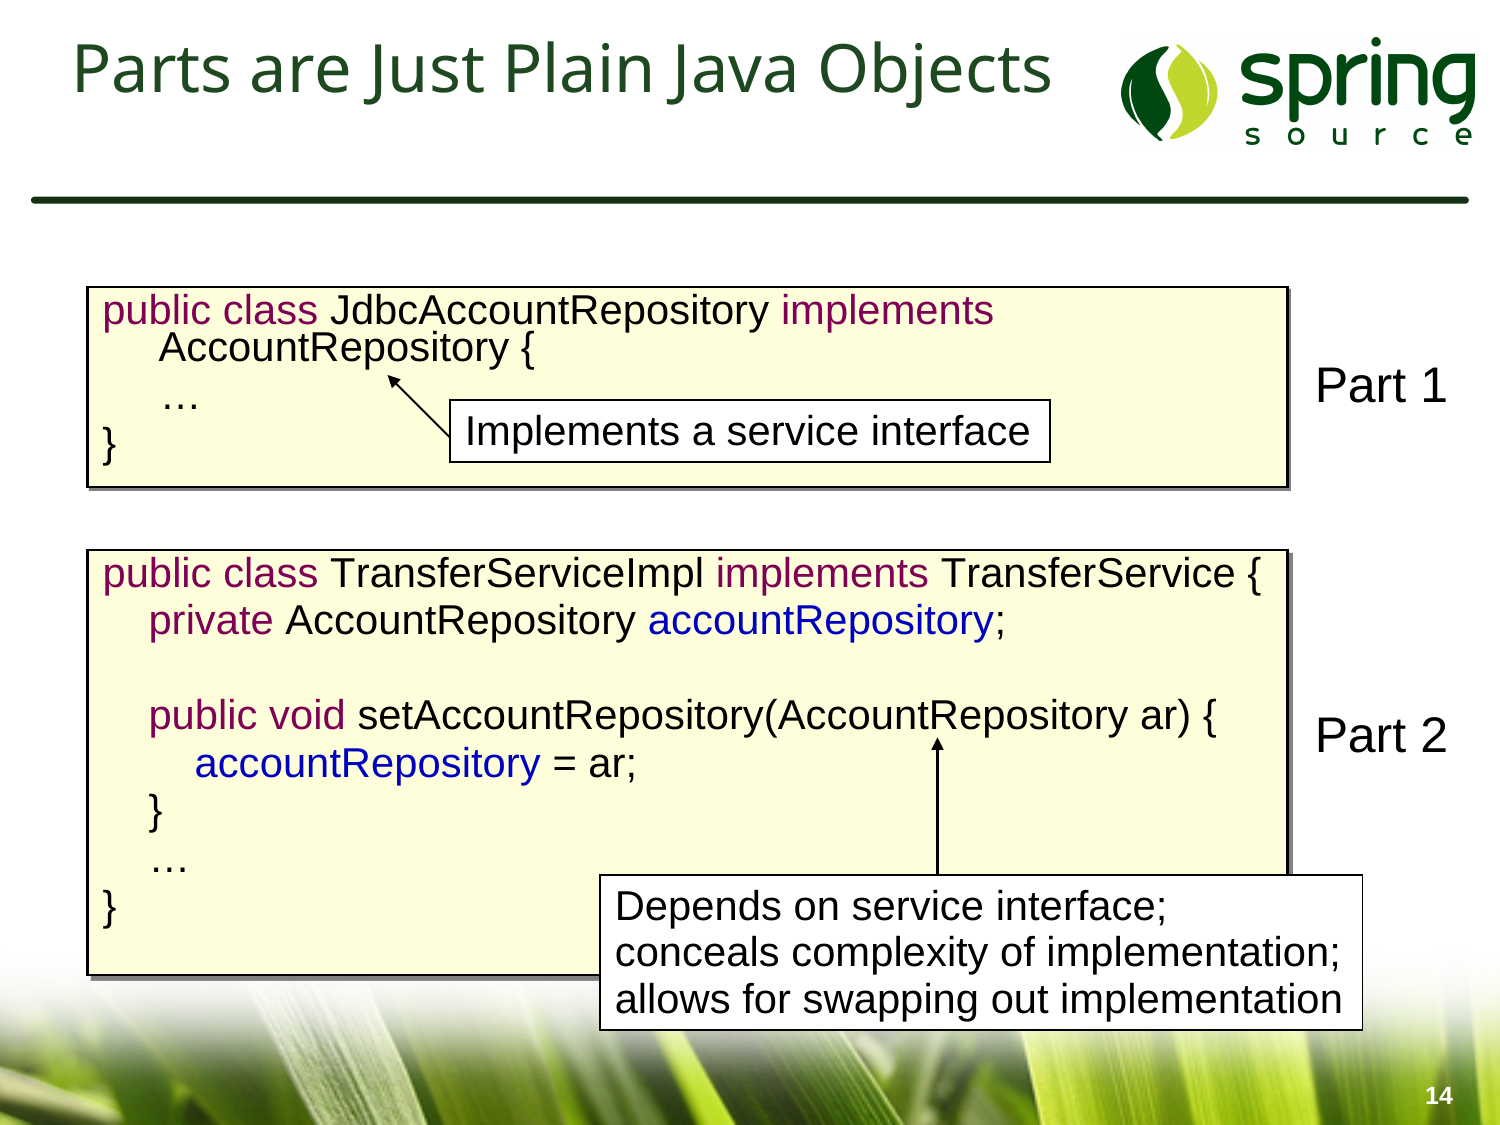

# Parts are Just Plain Java Objects
public class JdbcAccountRepository implements AccountRepository {
 …
}
Part 1
Implements a service interface
public class TransferServiceImpl implements TransferService {
 private AccountRepository accountRepository;
 public void setAccountRepository(AccountRepository ar) {
 accountRepository = ar;
 }
 …
}
Part 2
Depends on service interface;
conceals complexity of implementation;
allows for swapping out implementation